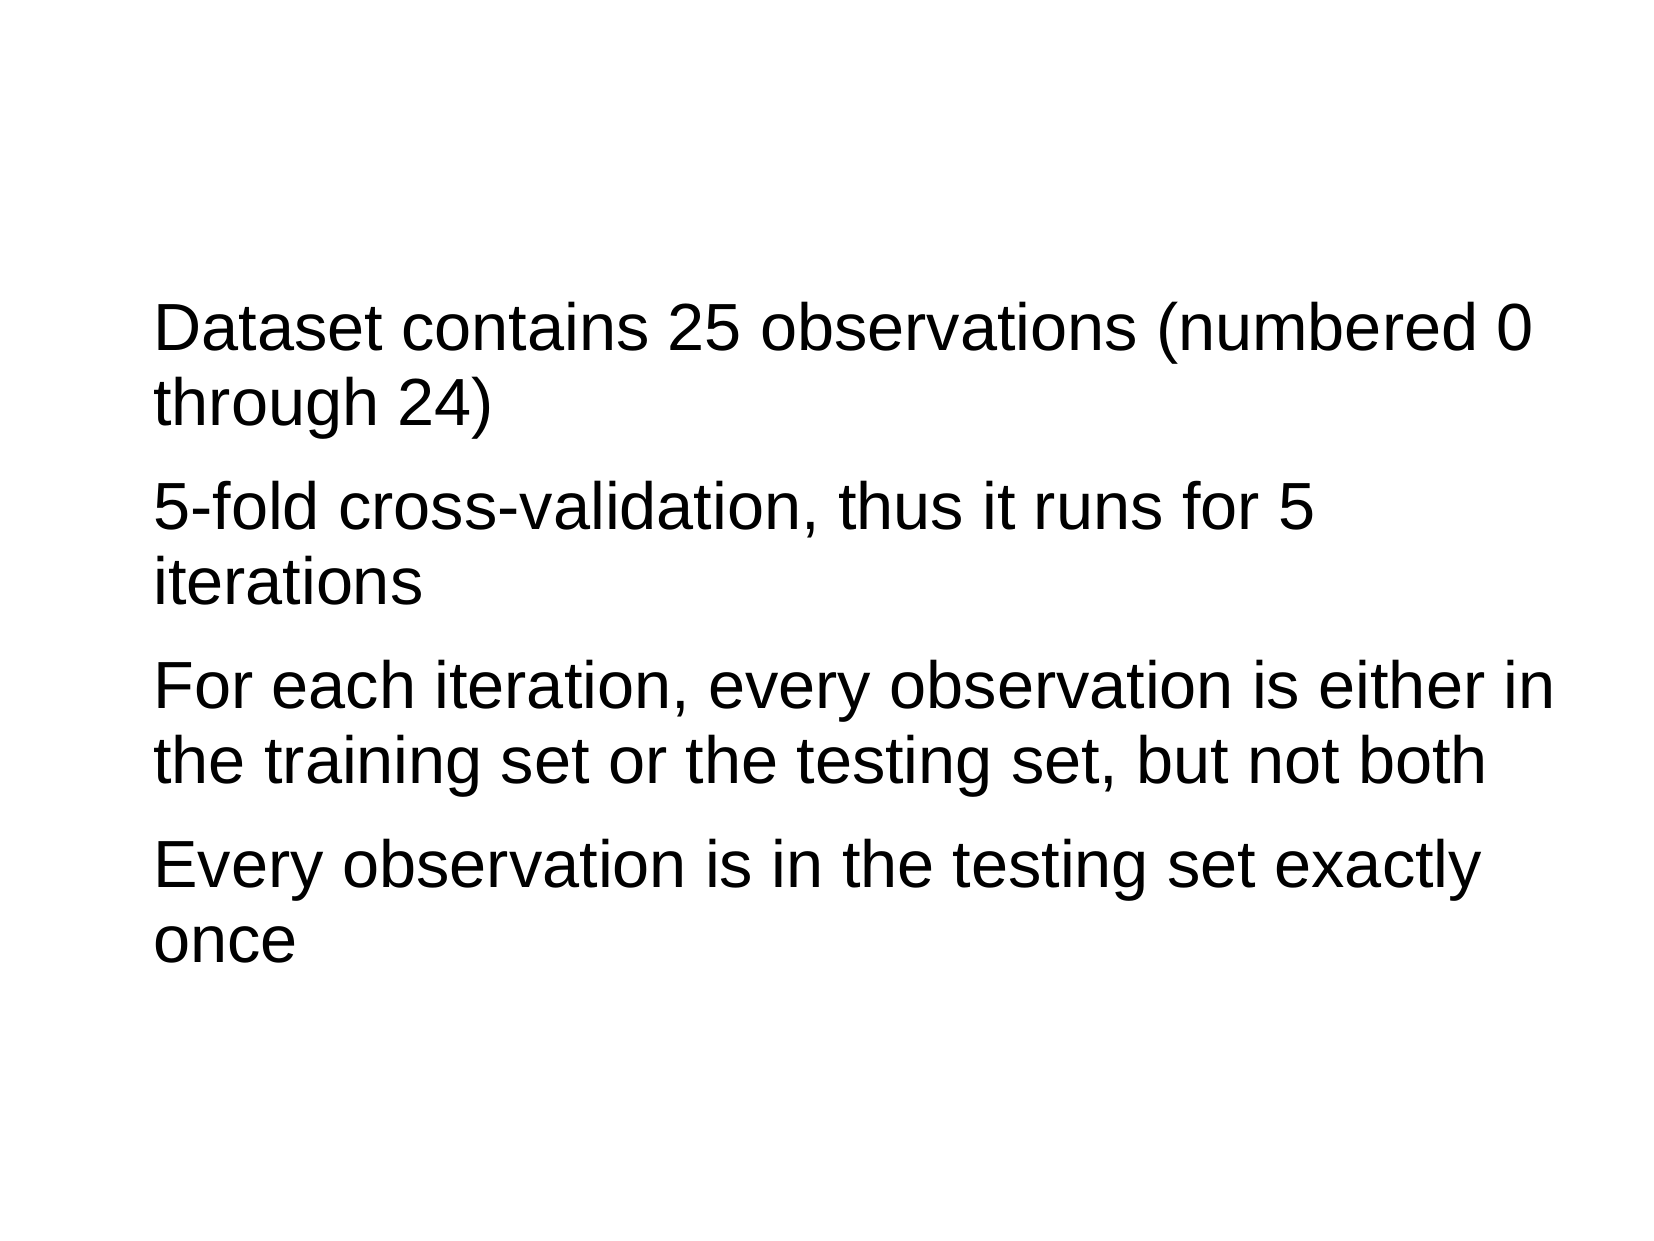

#
Dataset contains 25 observations (numbered 0 through 24)
5-fold cross-validation, thus it runs for 5 iterations
For each iteration, every observation is either in the training set or the testing set, but not both
Every observation is in the testing set exactly once